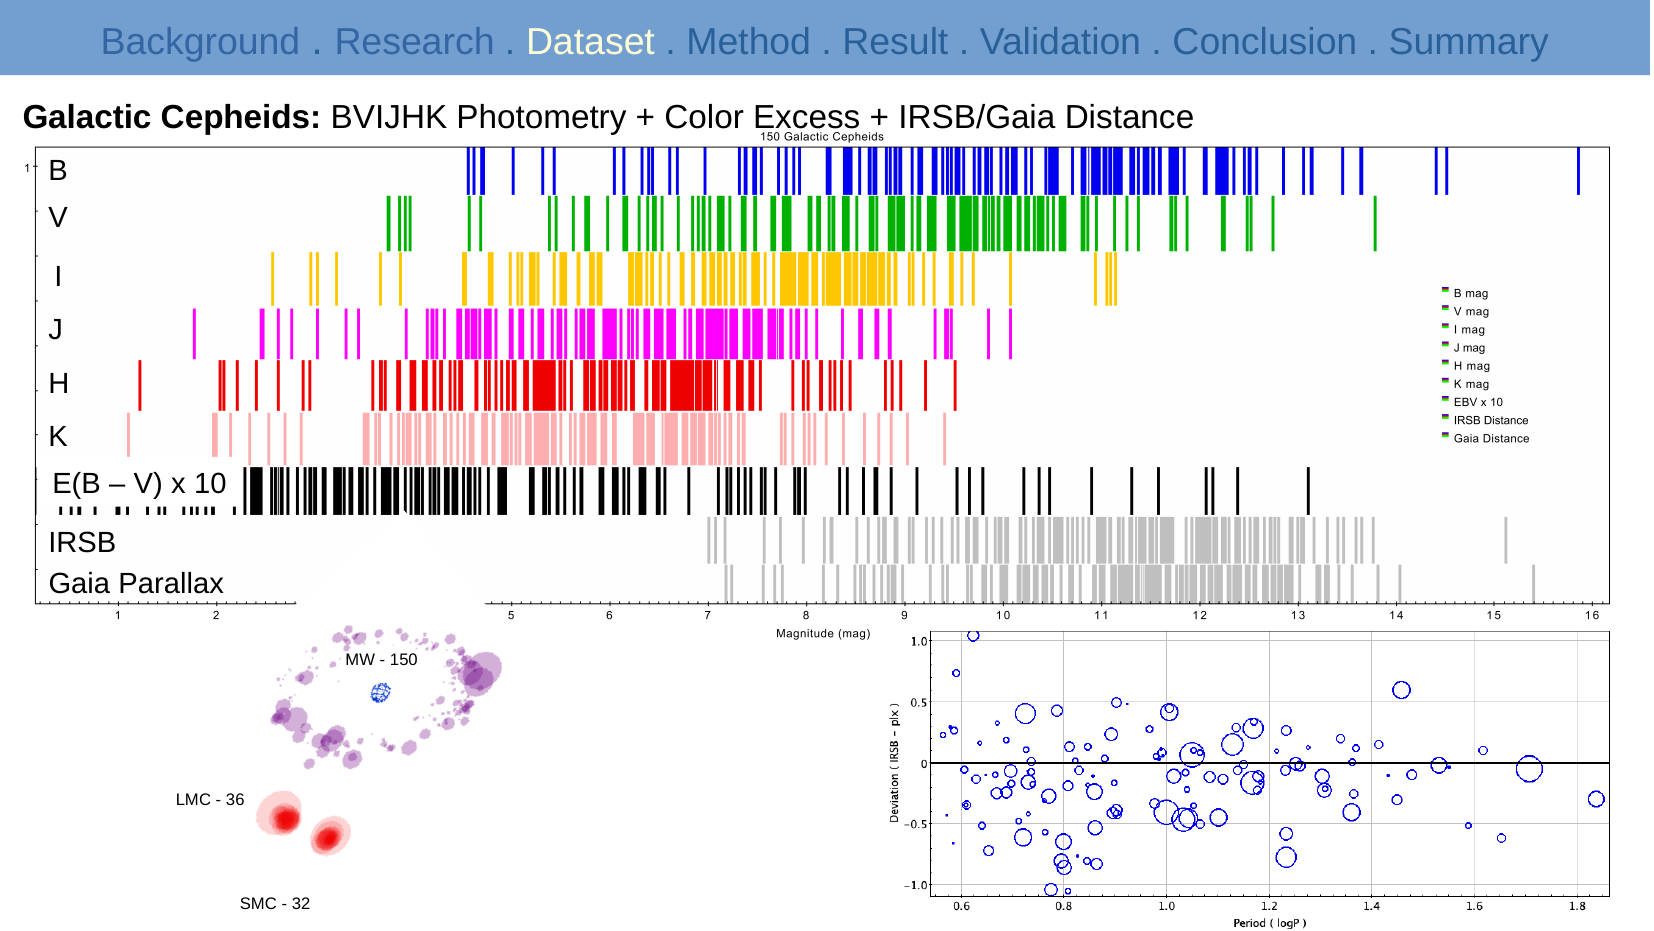

Background . Research . Dataset . Method . Result . Validation . Conclusion . Summary
Galactic Cepheids: BVIJHK Photometry + Color Excess + IRSB/Gaia Distance
B
V
I
J
H
K
E(B – V) x 10
IRSB
Gaia Parallax
MW - 150
LMC - 36
10
SMC - 32